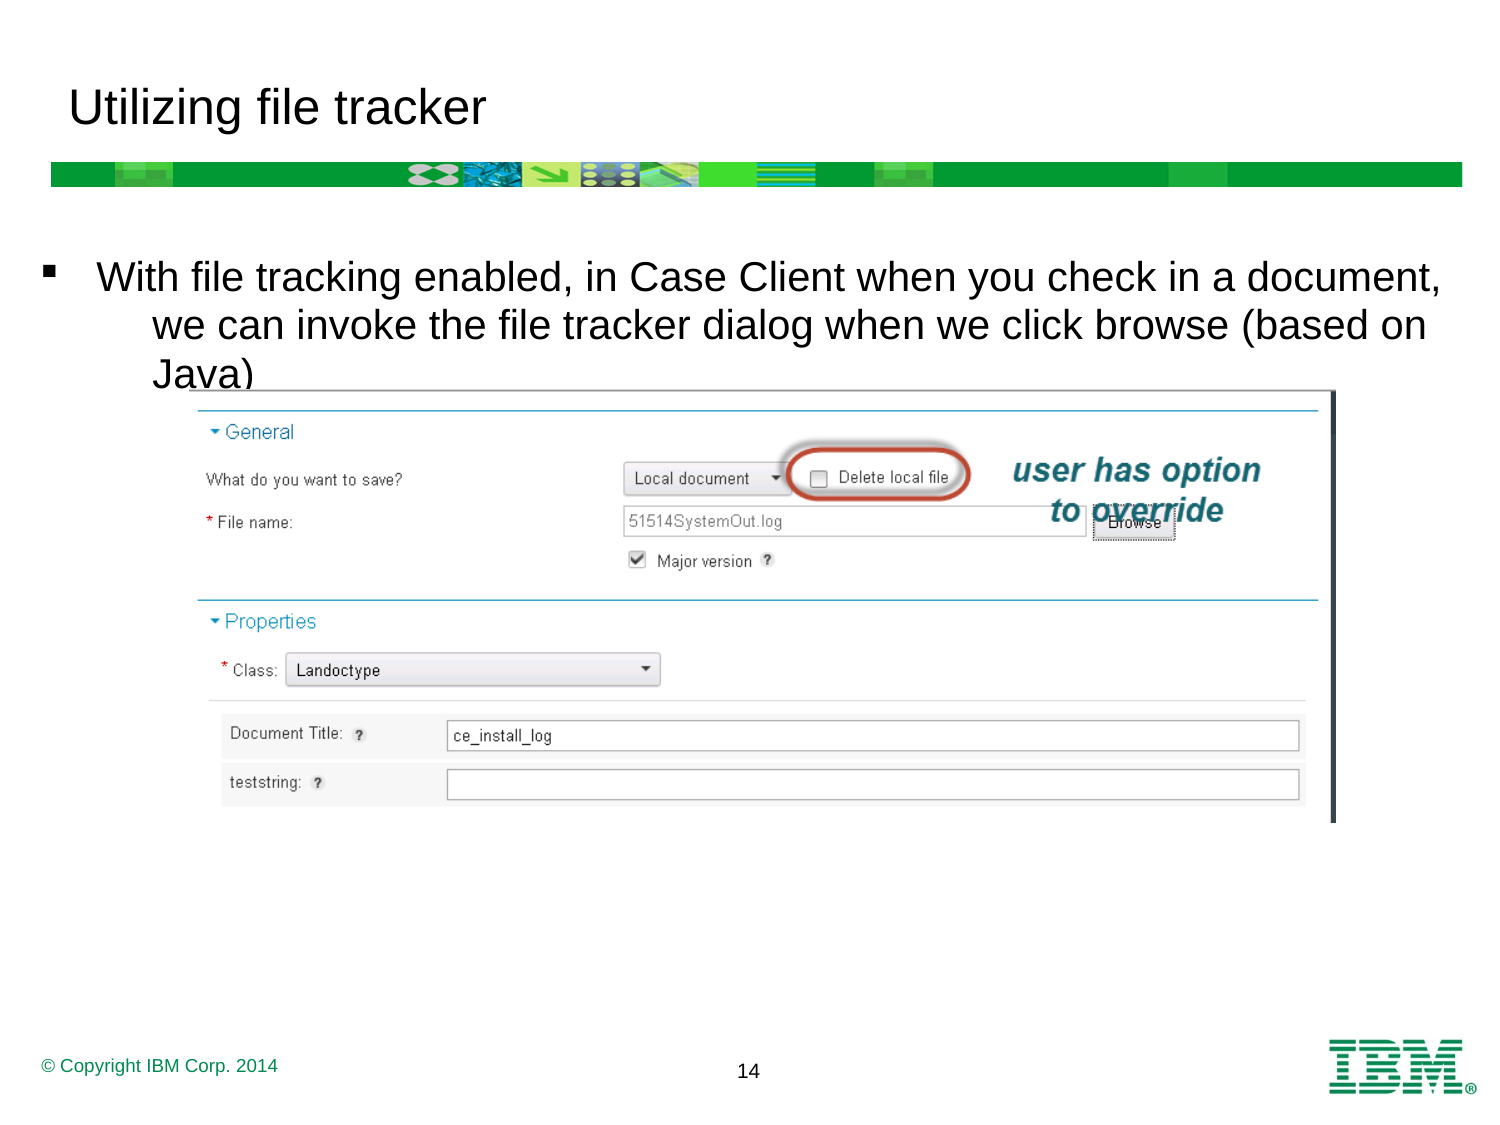

# Utilizing file tracker
With file tracking enabled, in Case Client when you check in a document, we can invoke the file tracker dialog when we click browse (based on Java)
14